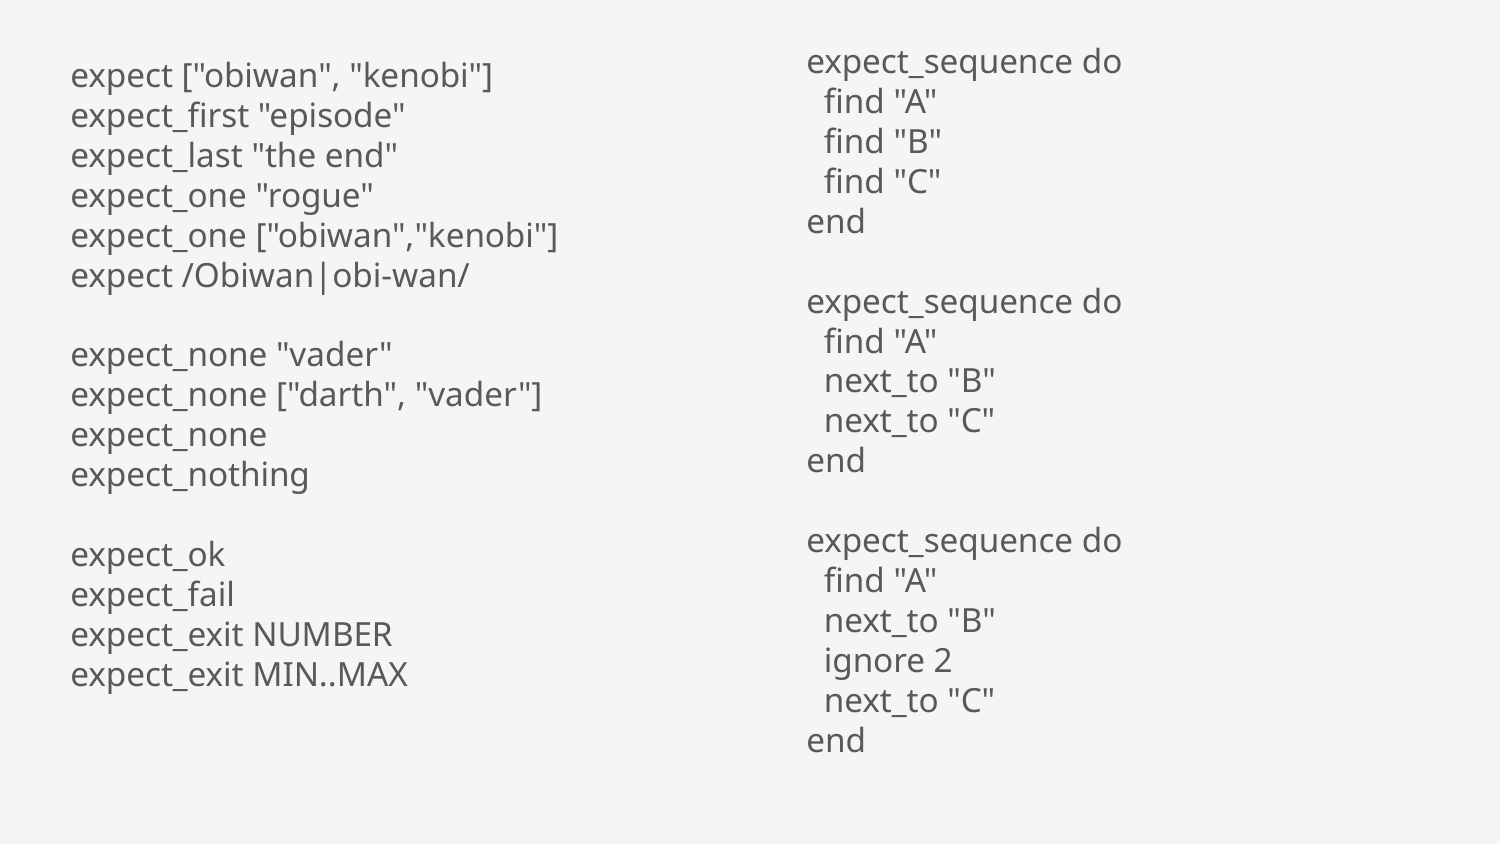

expect_sequence do
 find "A"
 find "B"
 find "C"
end
expect_sequence do
 find "A"
 next_to "B"
 next_to "C"
end
expect_sequence do
 find "A"
 next_to "B"
 ignore 2
 next_to "C"
end
expect ["obiwan", "kenobi"]
expect_first "episode"
expect_last "the end"
expect_one "rogue"
expect_one ["obiwan","kenobi"]
expect /Obiwan|obi-wan/
expect_none "vader"
expect_none ["darth", "vader"]
expect_none
expect_nothing
expect_ok
expect_fail
expect_exit NUMBER
expect_exit MIN..MAX